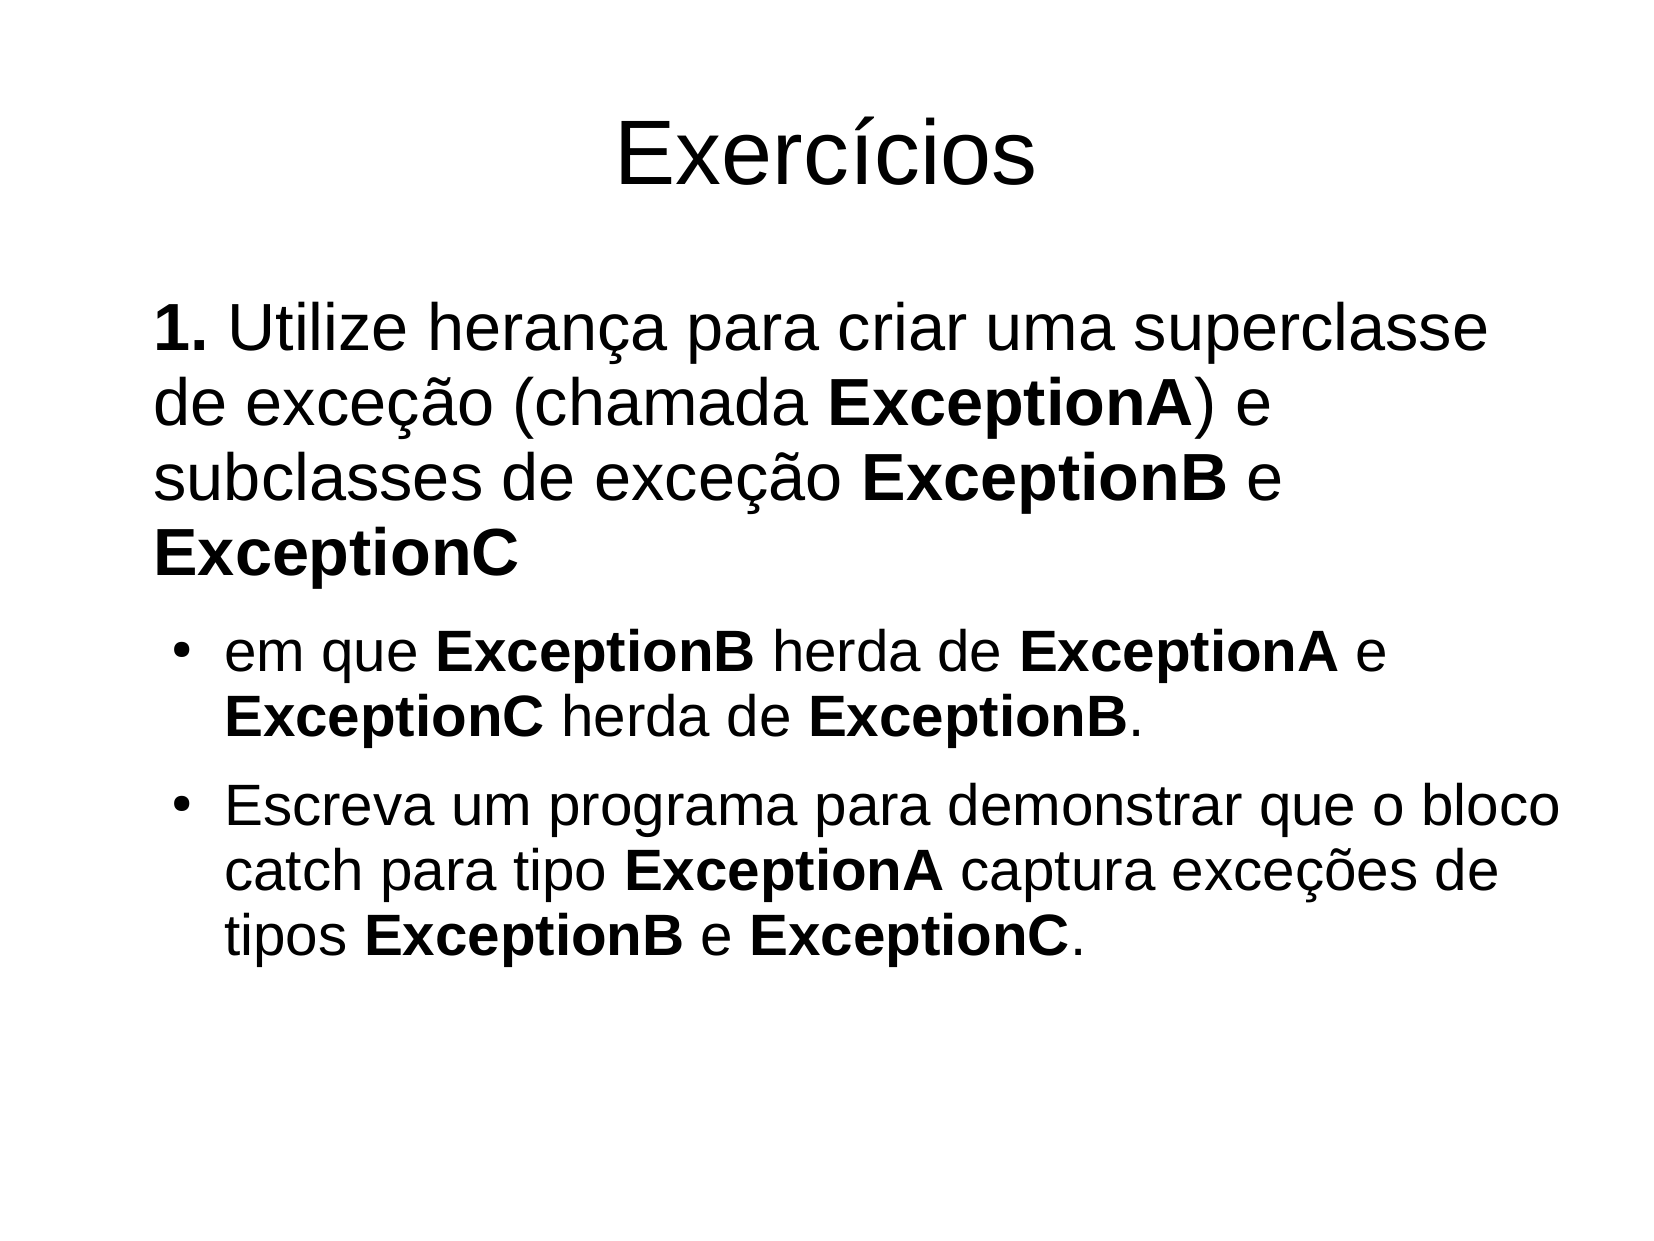

# Exercícios
1. Utilize herança para criar uma superclasse de exceção (chamada ExceptionA) e subclasses de exceção ExceptionB e ExceptionC
em que ExceptionB herda de ExceptionA e ExceptionC herda de ExceptionB.
Escreva um programa para demonstrar que o bloco catch para tipo ExceptionA captura exceções de tipos ExceptionB e ExceptionC.